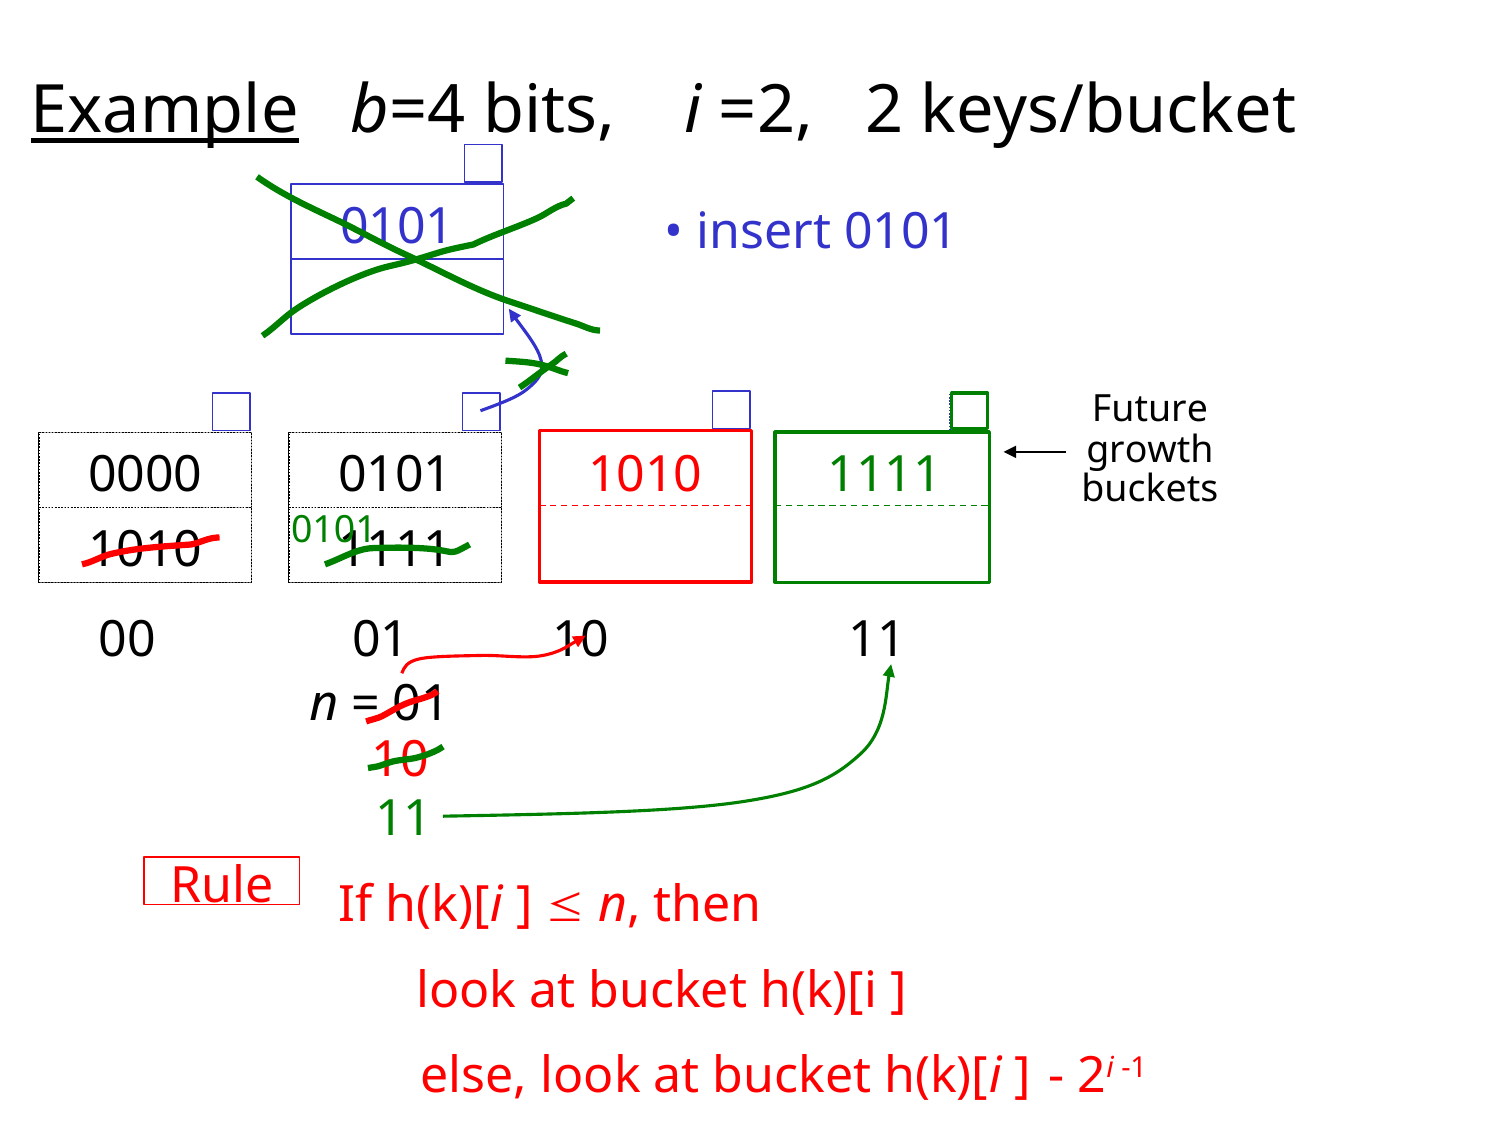

# Example b=4 bits, i =2, 2 keys/bucket
0101
 insert 0101
1111
0101
Future
growth
buckets
11
10
1010
0000
0101
1010
1111
00	 01 10		11
n = 01
If h(k)[i ]  n, then
 look at bucket h(k)[i ]
	 else, look at bucket h(k)[i ] - 2i -1
Rule